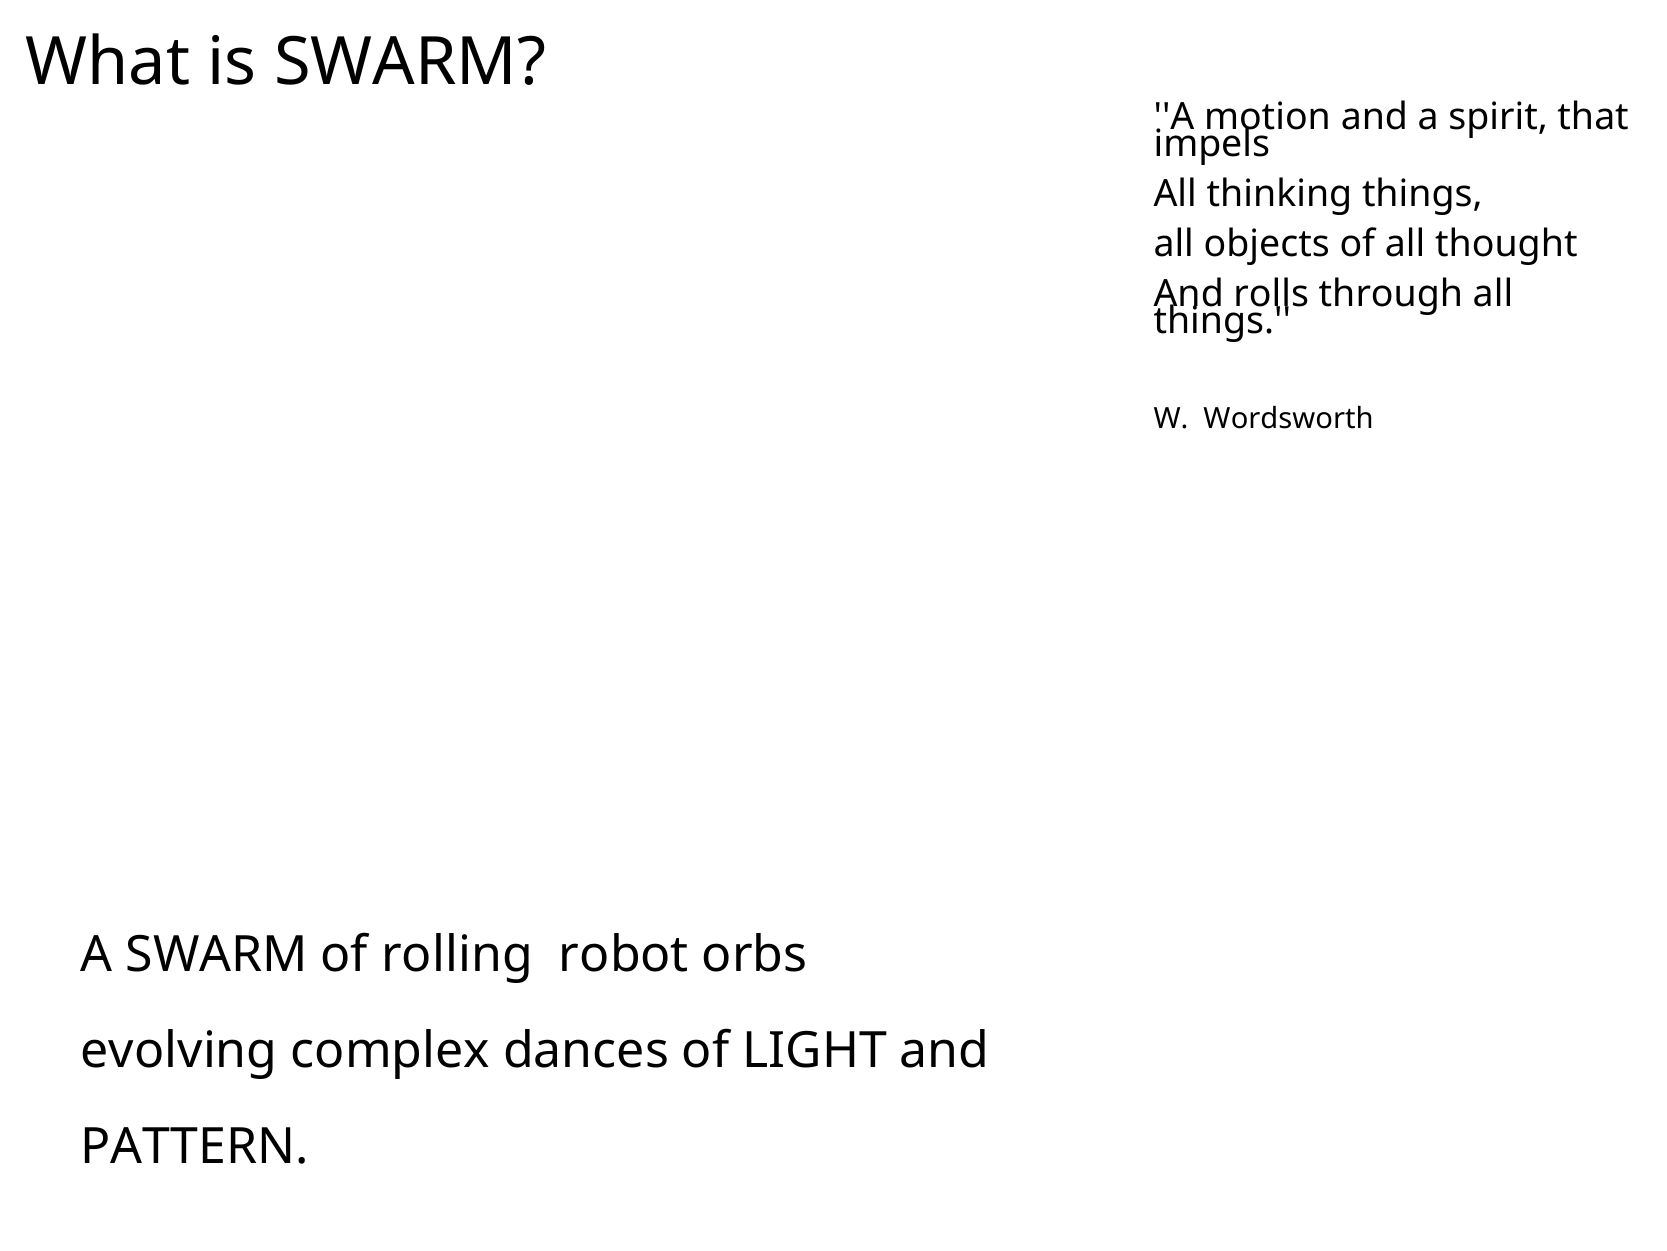

# What is SWARM?
''A motion and a spirit, that impels
All thinking things,
all objects of all thought
And rolls through all things.''
W. Wordsworth
A SWARM of rolling robot orbs
evolving complex dances of LIGHT and PATTERN.